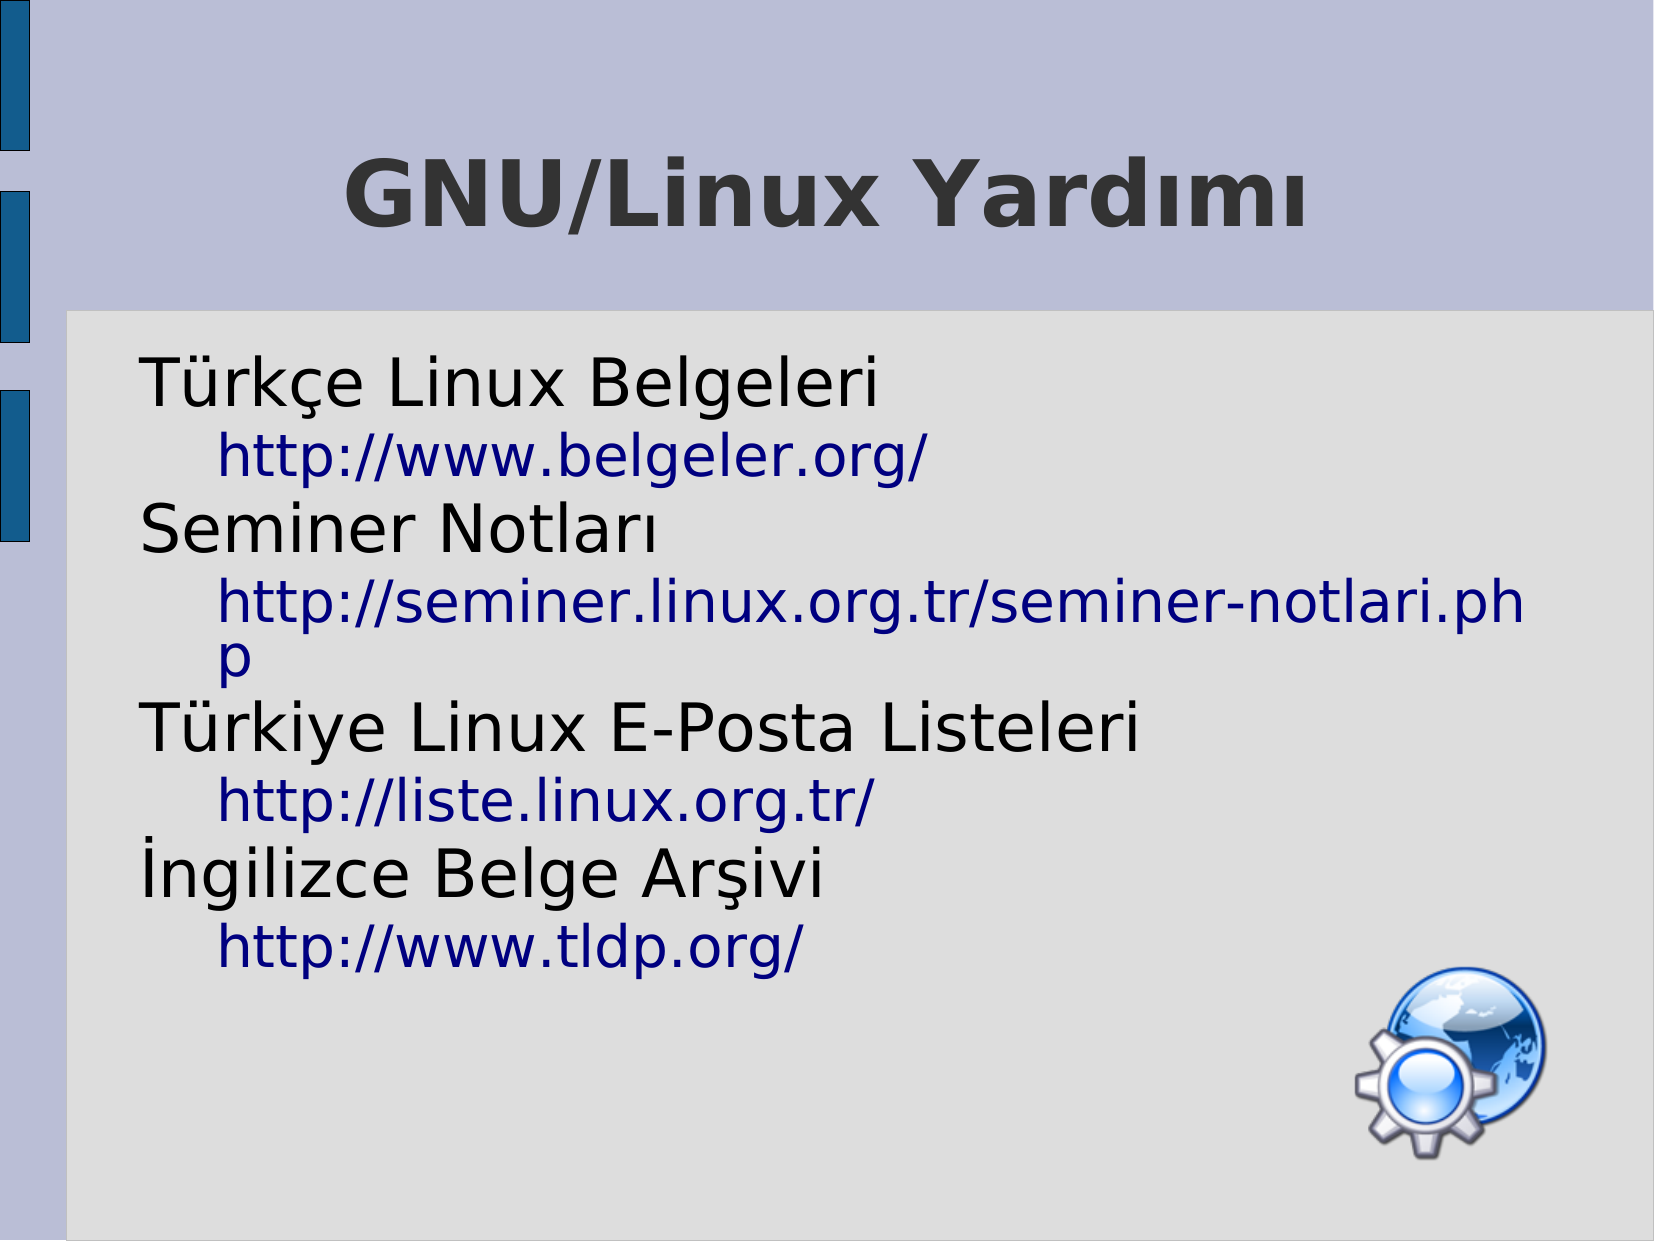

# GNU/Linux Yardımı
Türkçe Linux Belgeleri
http://www.belgeler.org/
Seminer Notları
http://seminer.linux.org.tr/seminer-notlari.php
Türkiye Linux E-Posta Listeleri
http://liste.linux.org.tr/
İngilizce Belge Arşivi
http://www.tldp.org/